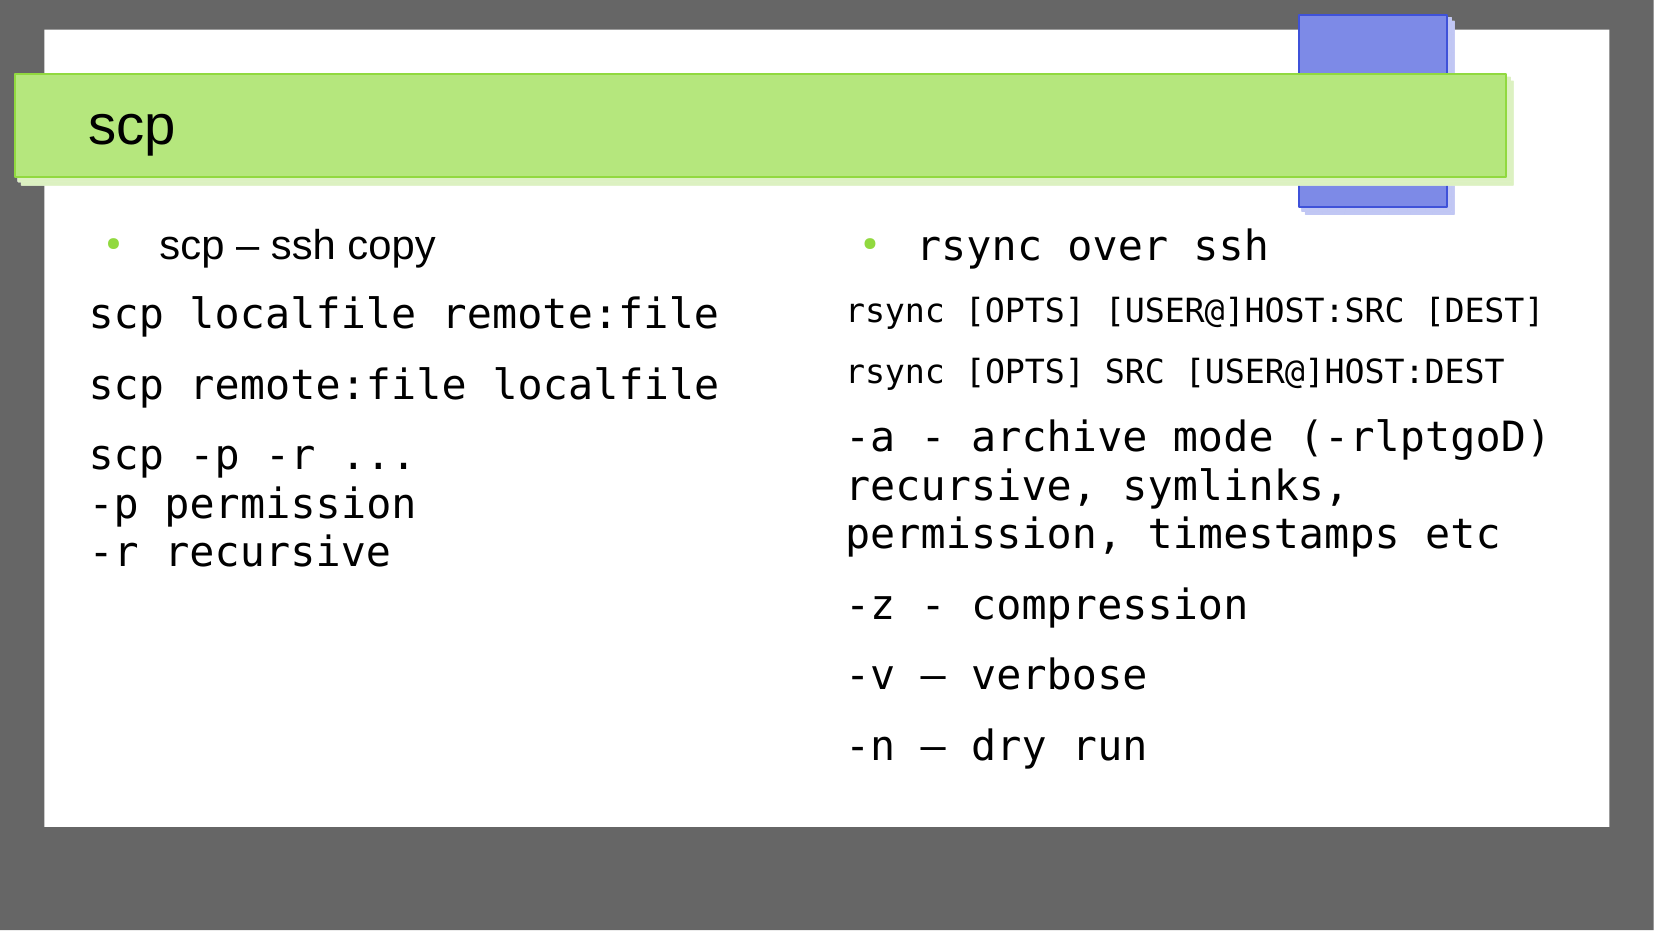

# scp
scp – ssh copy
scp localfile remote:file
scp remote:file localfile
scp -p -r ...
-p permission
-r recursive
rsync over ssh
rsync [OPTS] [USER@]HOST:SRC [DEST]
rsync [OPTS] SRC [USER@]HOST:DEST
-a - archive mode (-rlptgoD)
recursive, symlinks, permission, timestamps etc
-z - compression
-v – verbose
-n – dry run